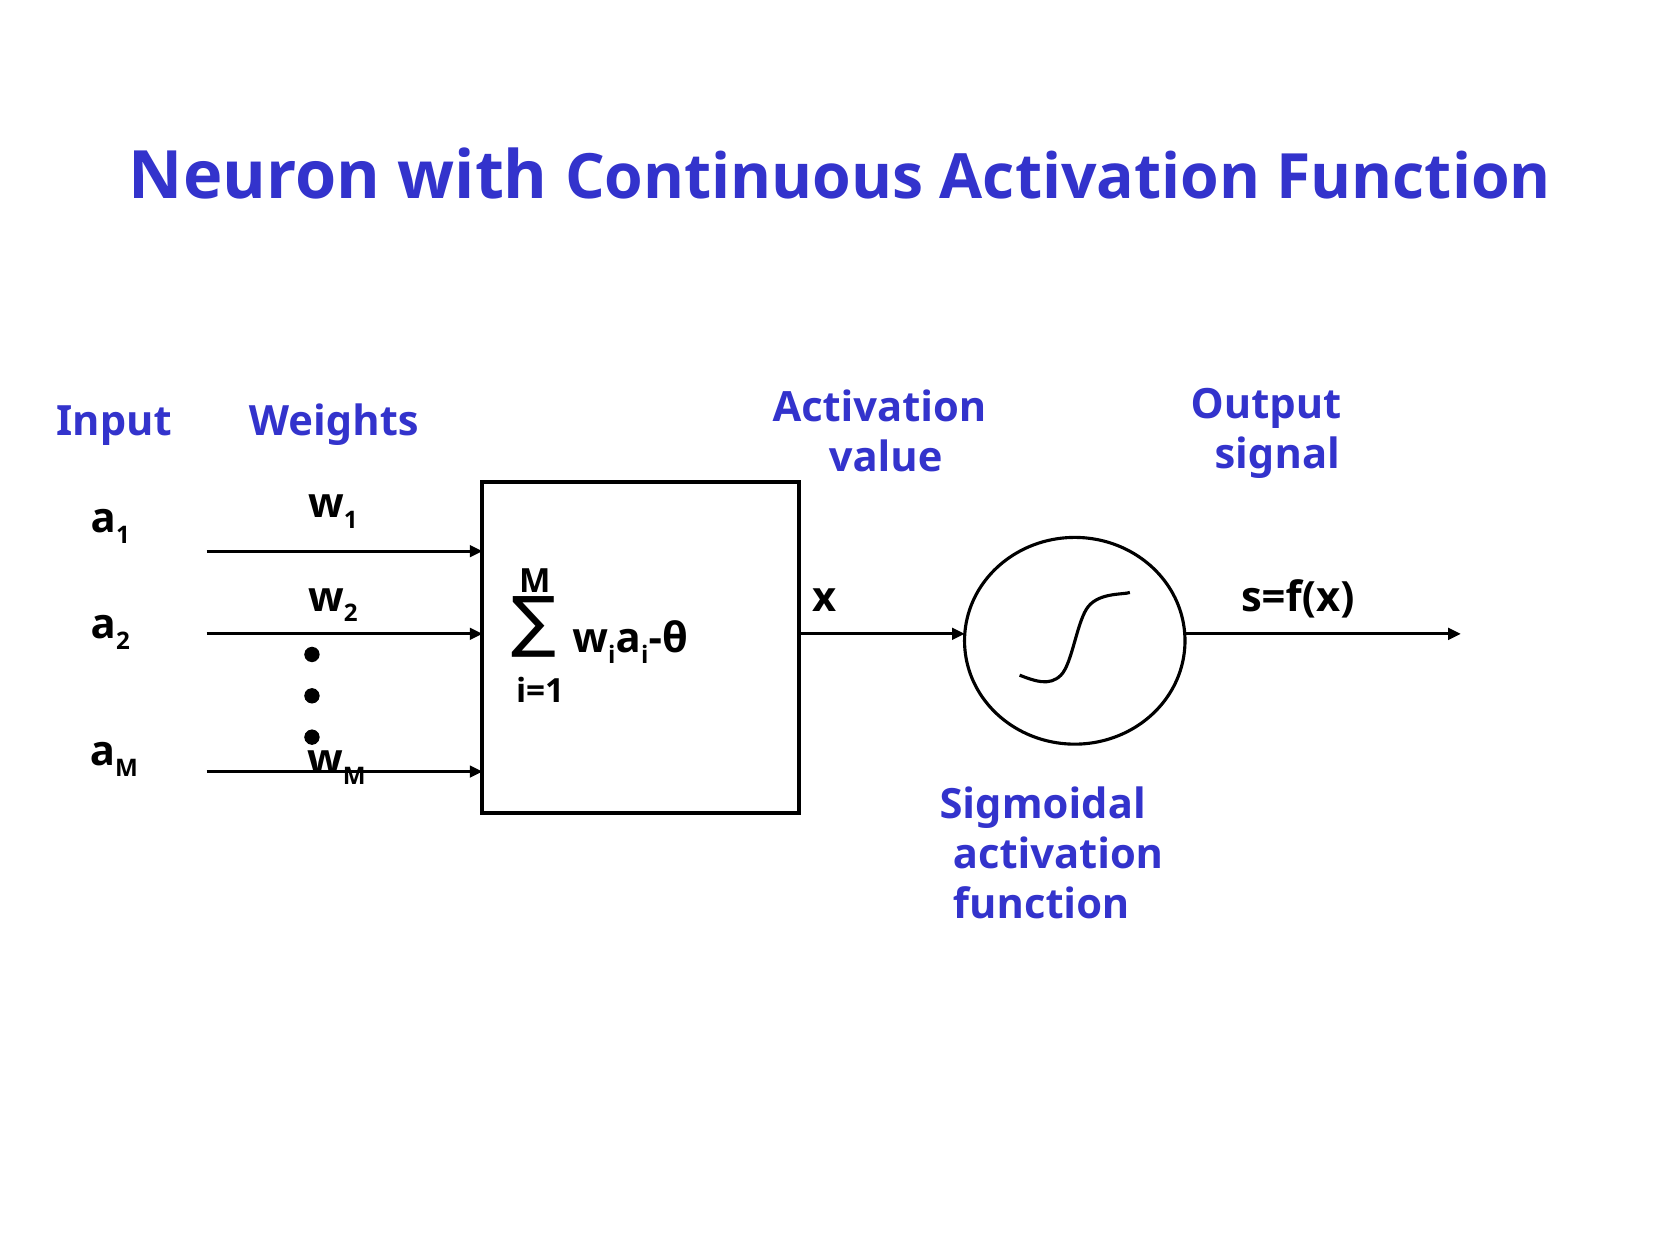

# Neuron with Continuous Activation Function
 Output signal
Activation value
Input
Weights
w1
a1
M
w2
x
s=f(x)
∑
a2
wiai-θ
i=1
aM
wM
 Sigmoidal activation function